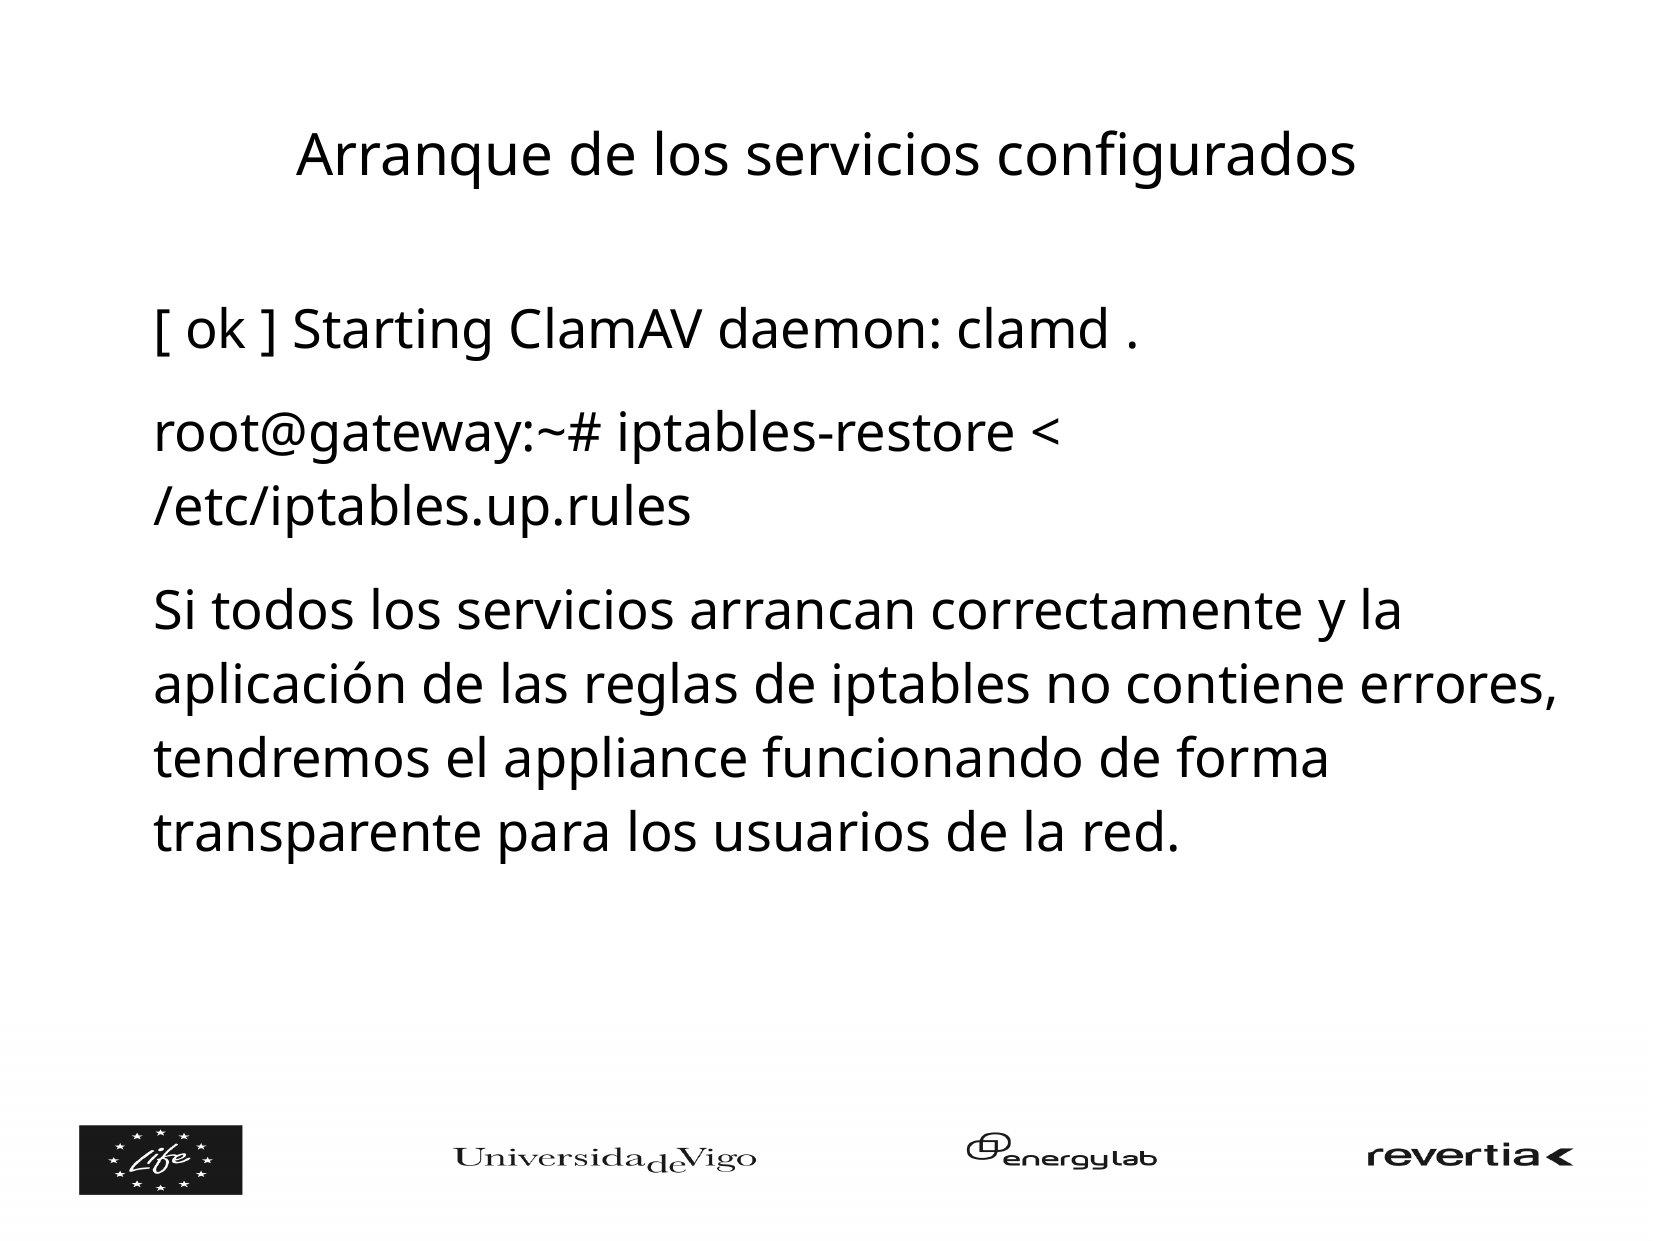

# Arranque de los servicios configurados
[ ok ] Starting ClamAV daemon: clamd .
root@gateway:~# iptables-restore < /etc/iptables.up.rules
Si todos los servicios arrancan correctamente y la aplicación de las reglas de iptables no contiene errores, tendremos el appliance funcionando de forma transparente para los usuarios de la red.